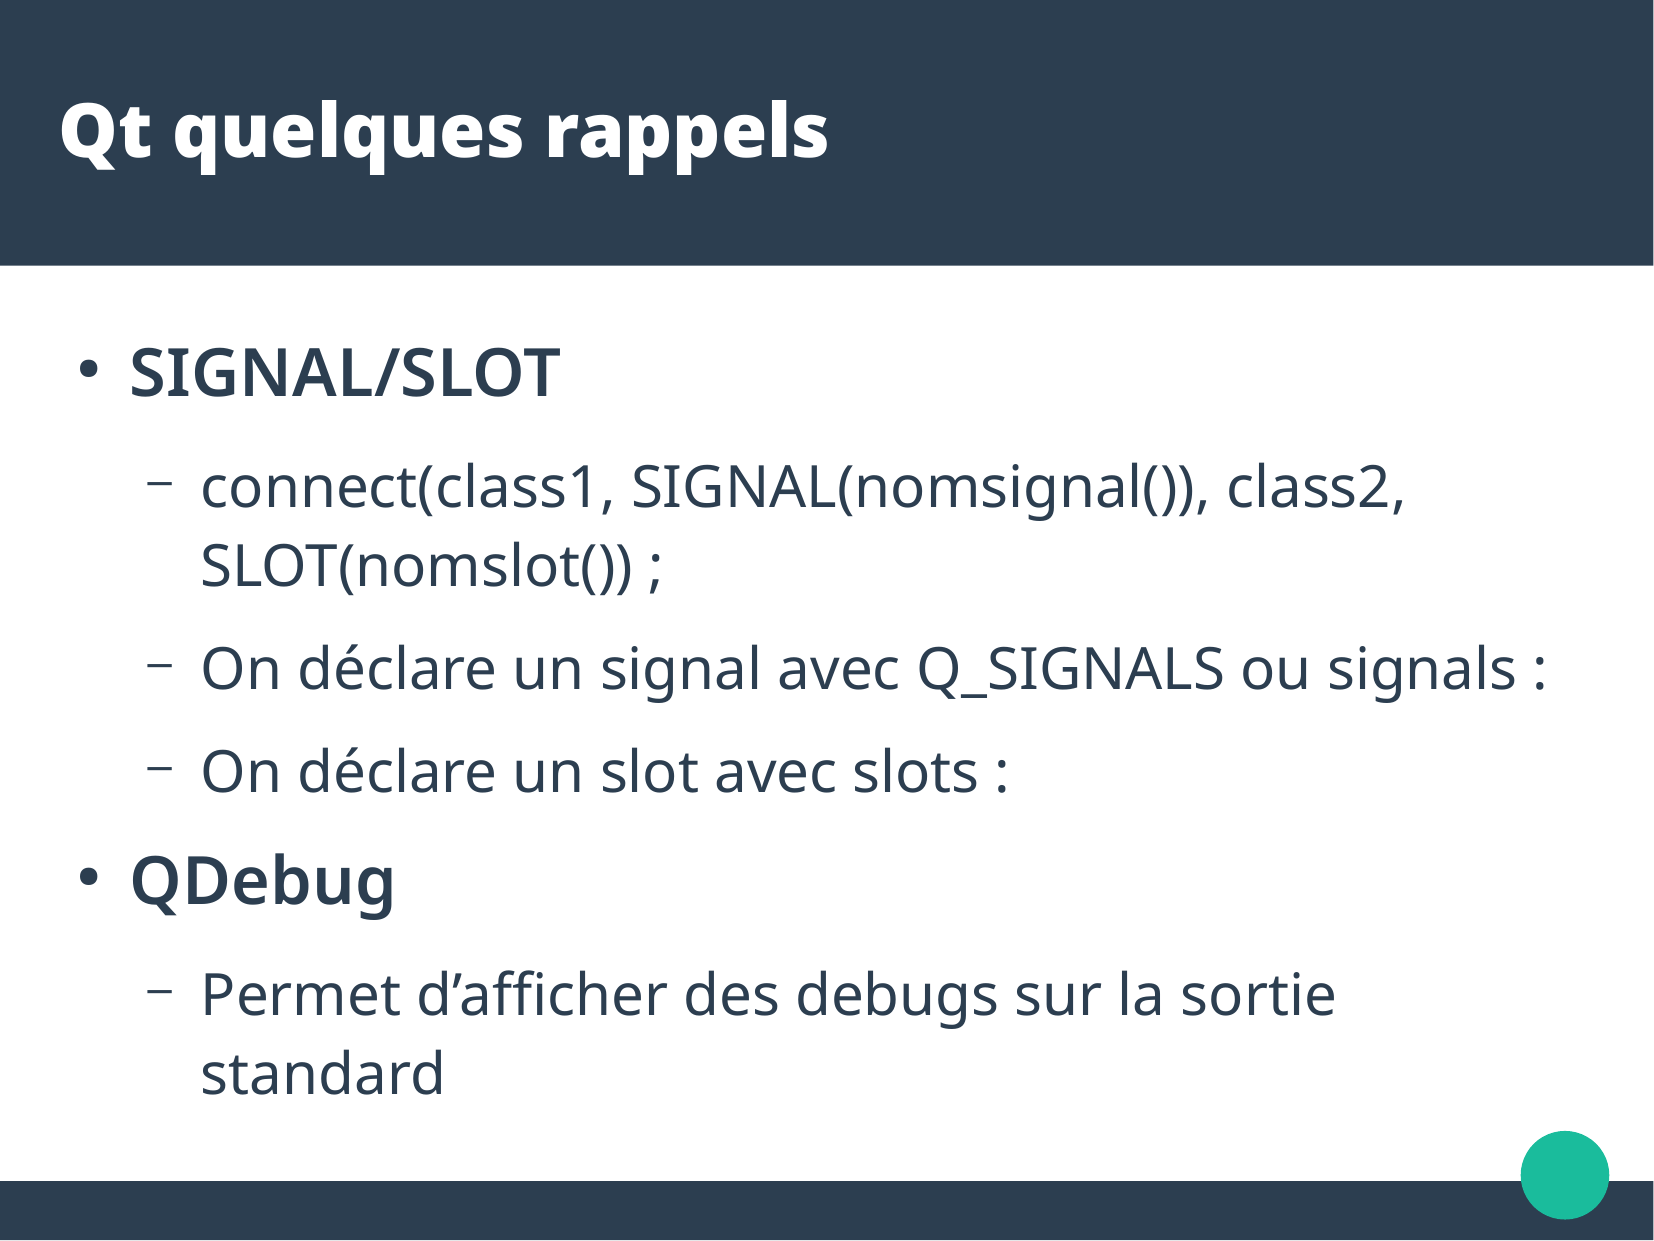

# Qt quelques rappels
SIGNAL/SLOT
connect(class1, SIGNAL(nomsignal()), class2, SLOT(nomslot()) ;
On déclare un signal avec Q_SIGNALS ou signals :
On déclare un slot avec slots :
QDebug
Permet d’afficher des debugs sur la sortie standard